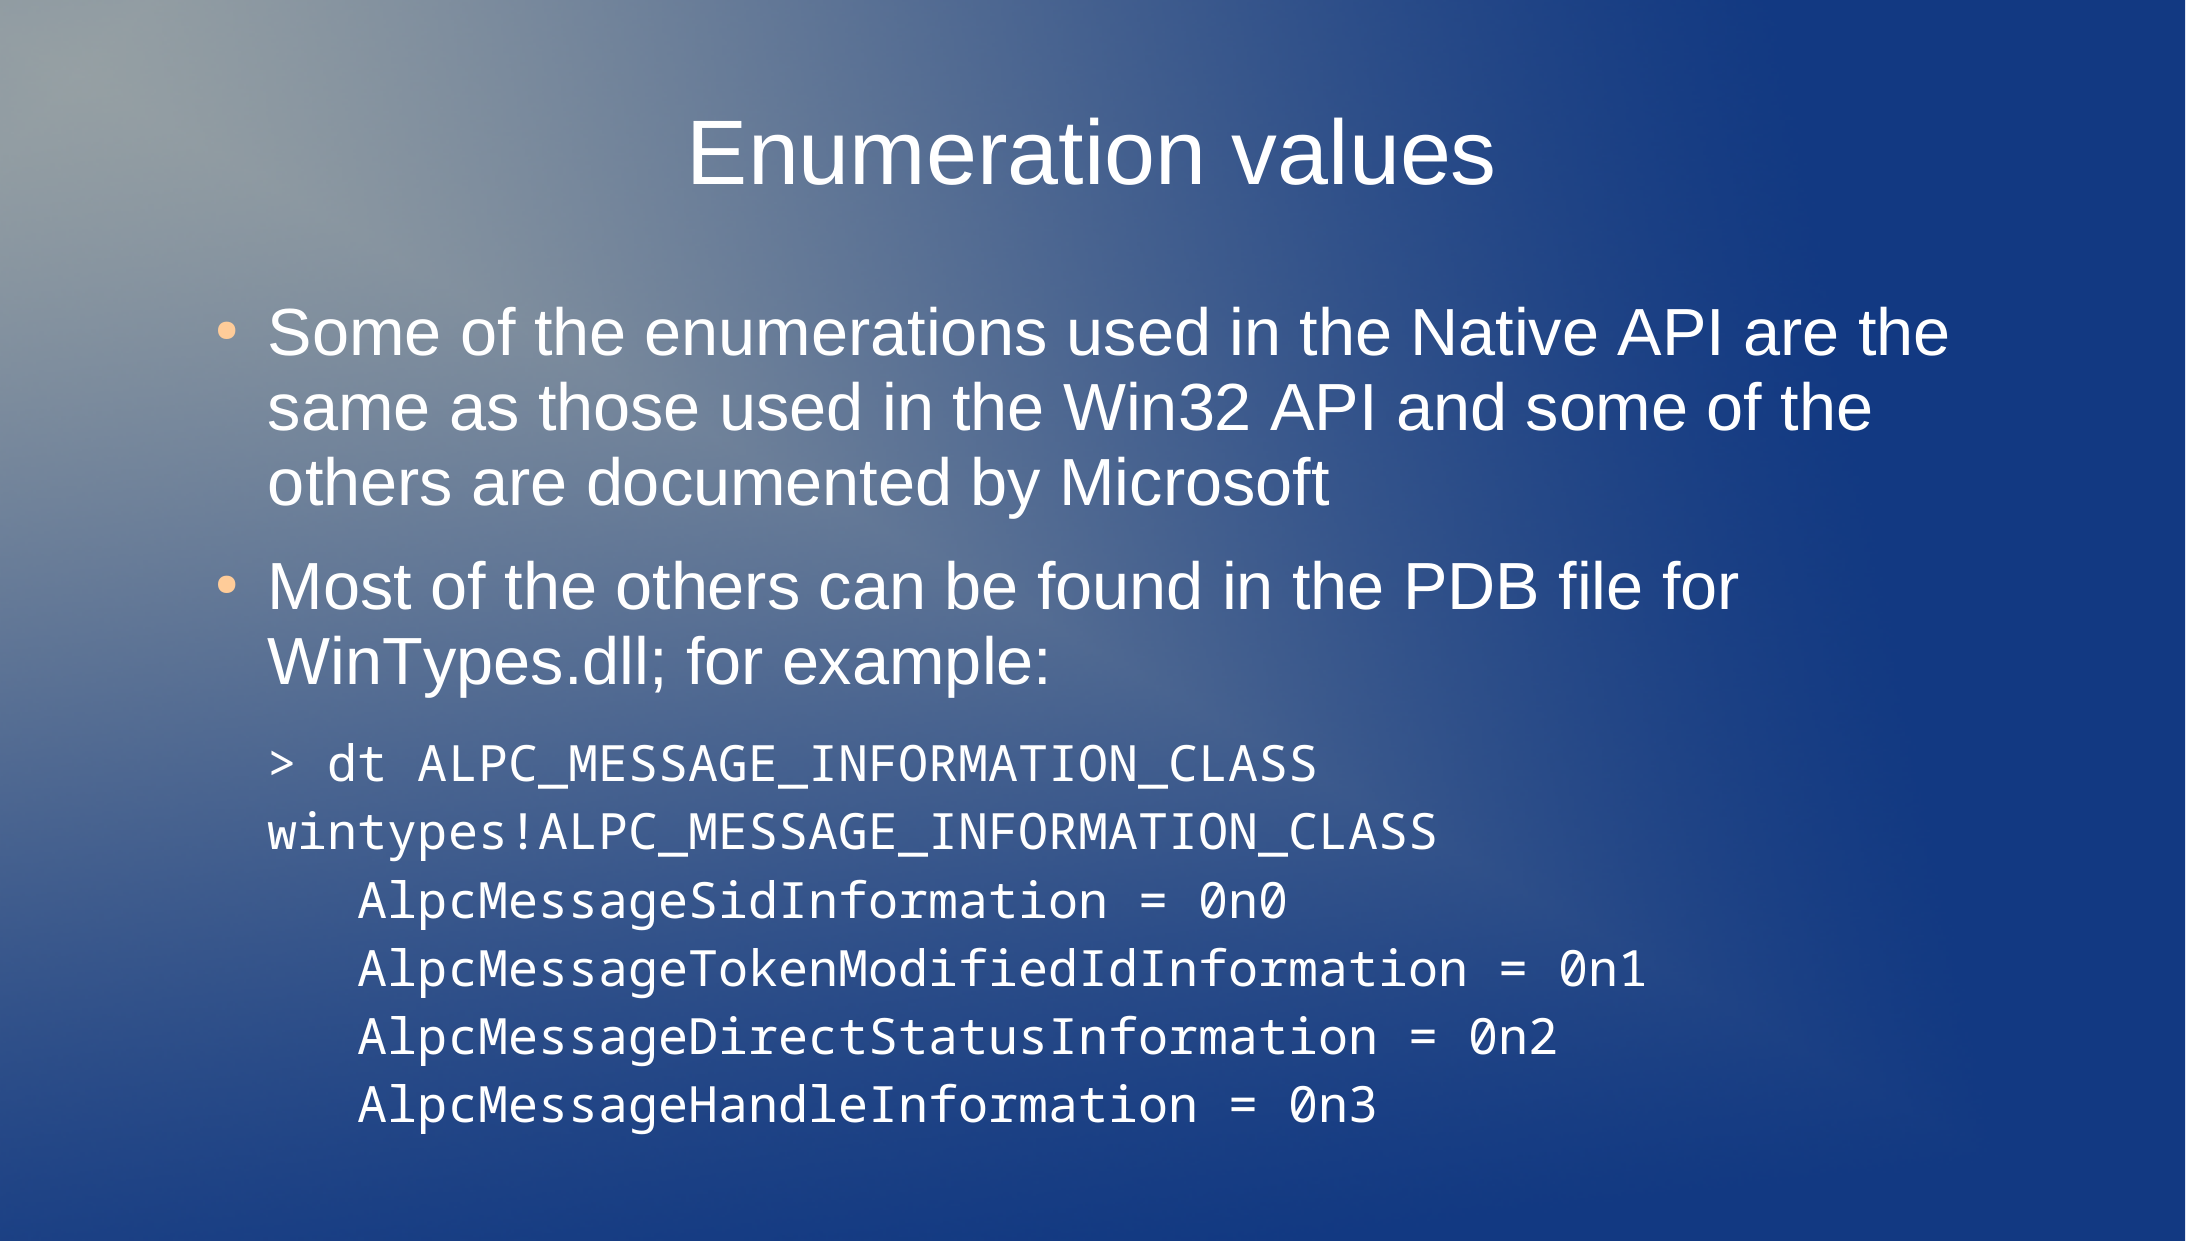

# Enumeration values
Some of the enumerations used in the Native API are the same as those used in the Win32 API and some of the others are documented by Microsoft
Most of the others can be found in the PDB file for WinTypes.dll; for example:
> dt ALPC_MESSAGE_INFORMATION_CLASS
wintypes!ALPC_MESSAGE_INFORMATION_CLASS
 AlpcMessageSidInformation = 0n0
 AlpcMessageTokenModifiedIdInformation = 0n1
 AlpcMessageDirectStatusInformation = 0n2
 AlpcMessageHandleInformation = 0n3